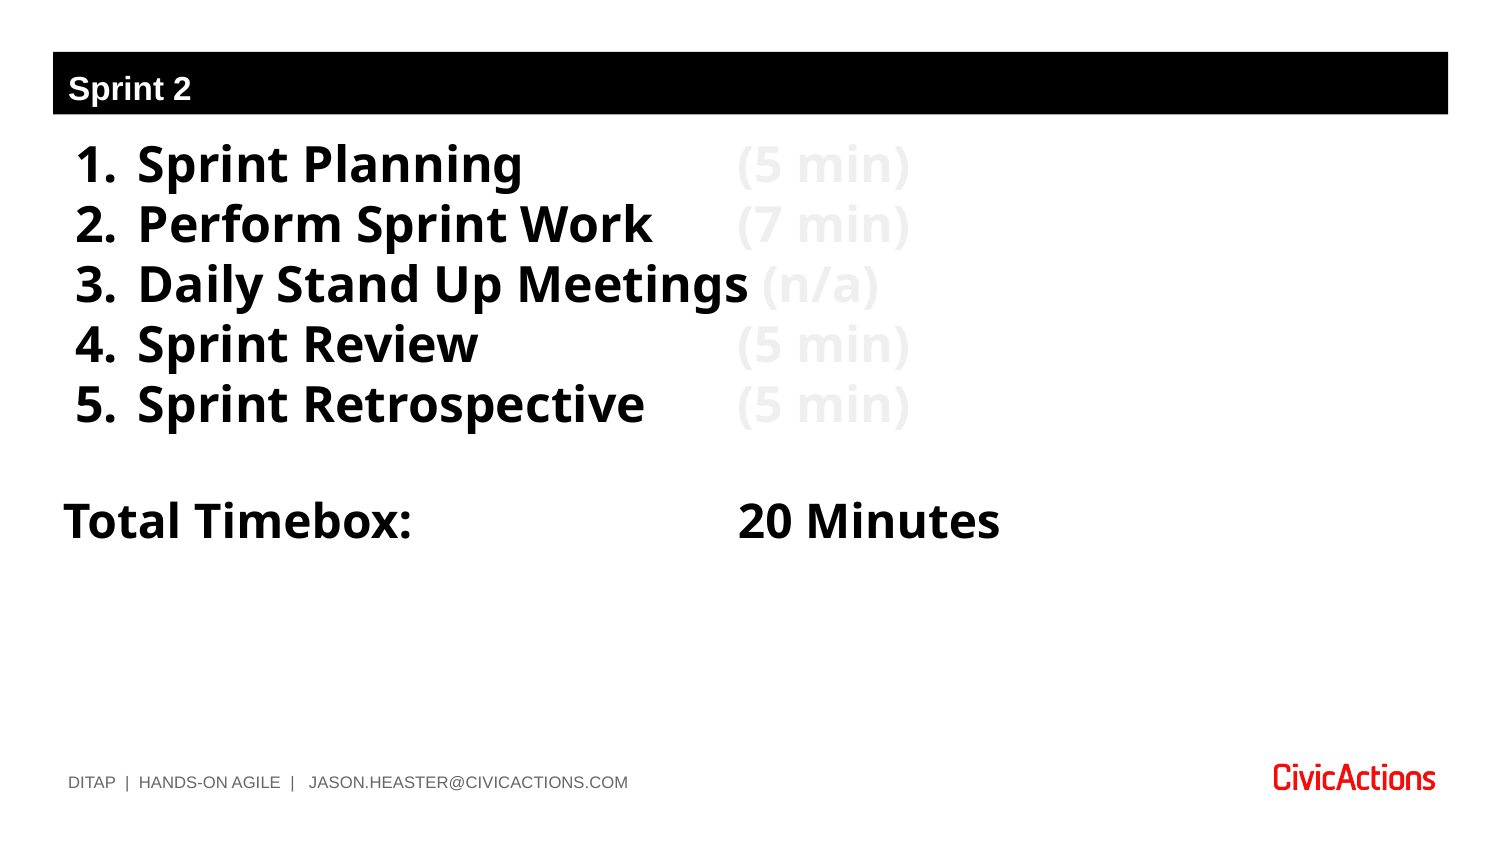

# Sprint 2
Sprint Planning 			(5 min)
Perform Sprint Work		(7 min)
Daily Stand Up Meetings (n/a)
Sprint Review 				(5 min)
Sprint Retrospective 		(5 min)
Total Timebox:					20 Minutes